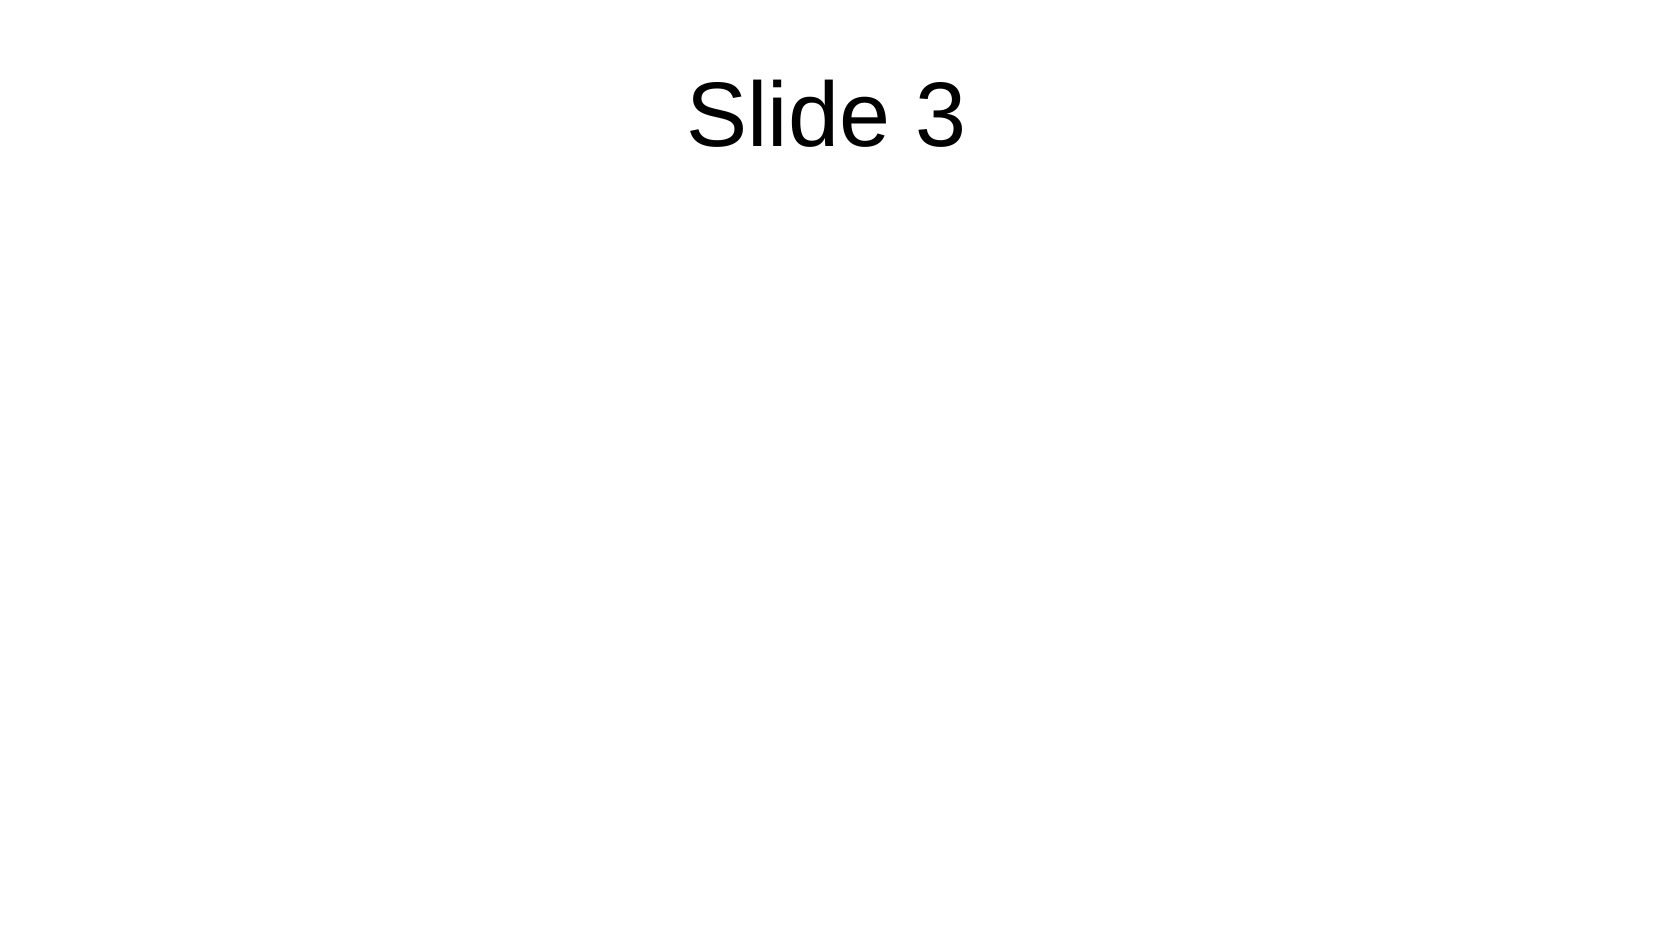

# Slide 3
master page 2 footer
3